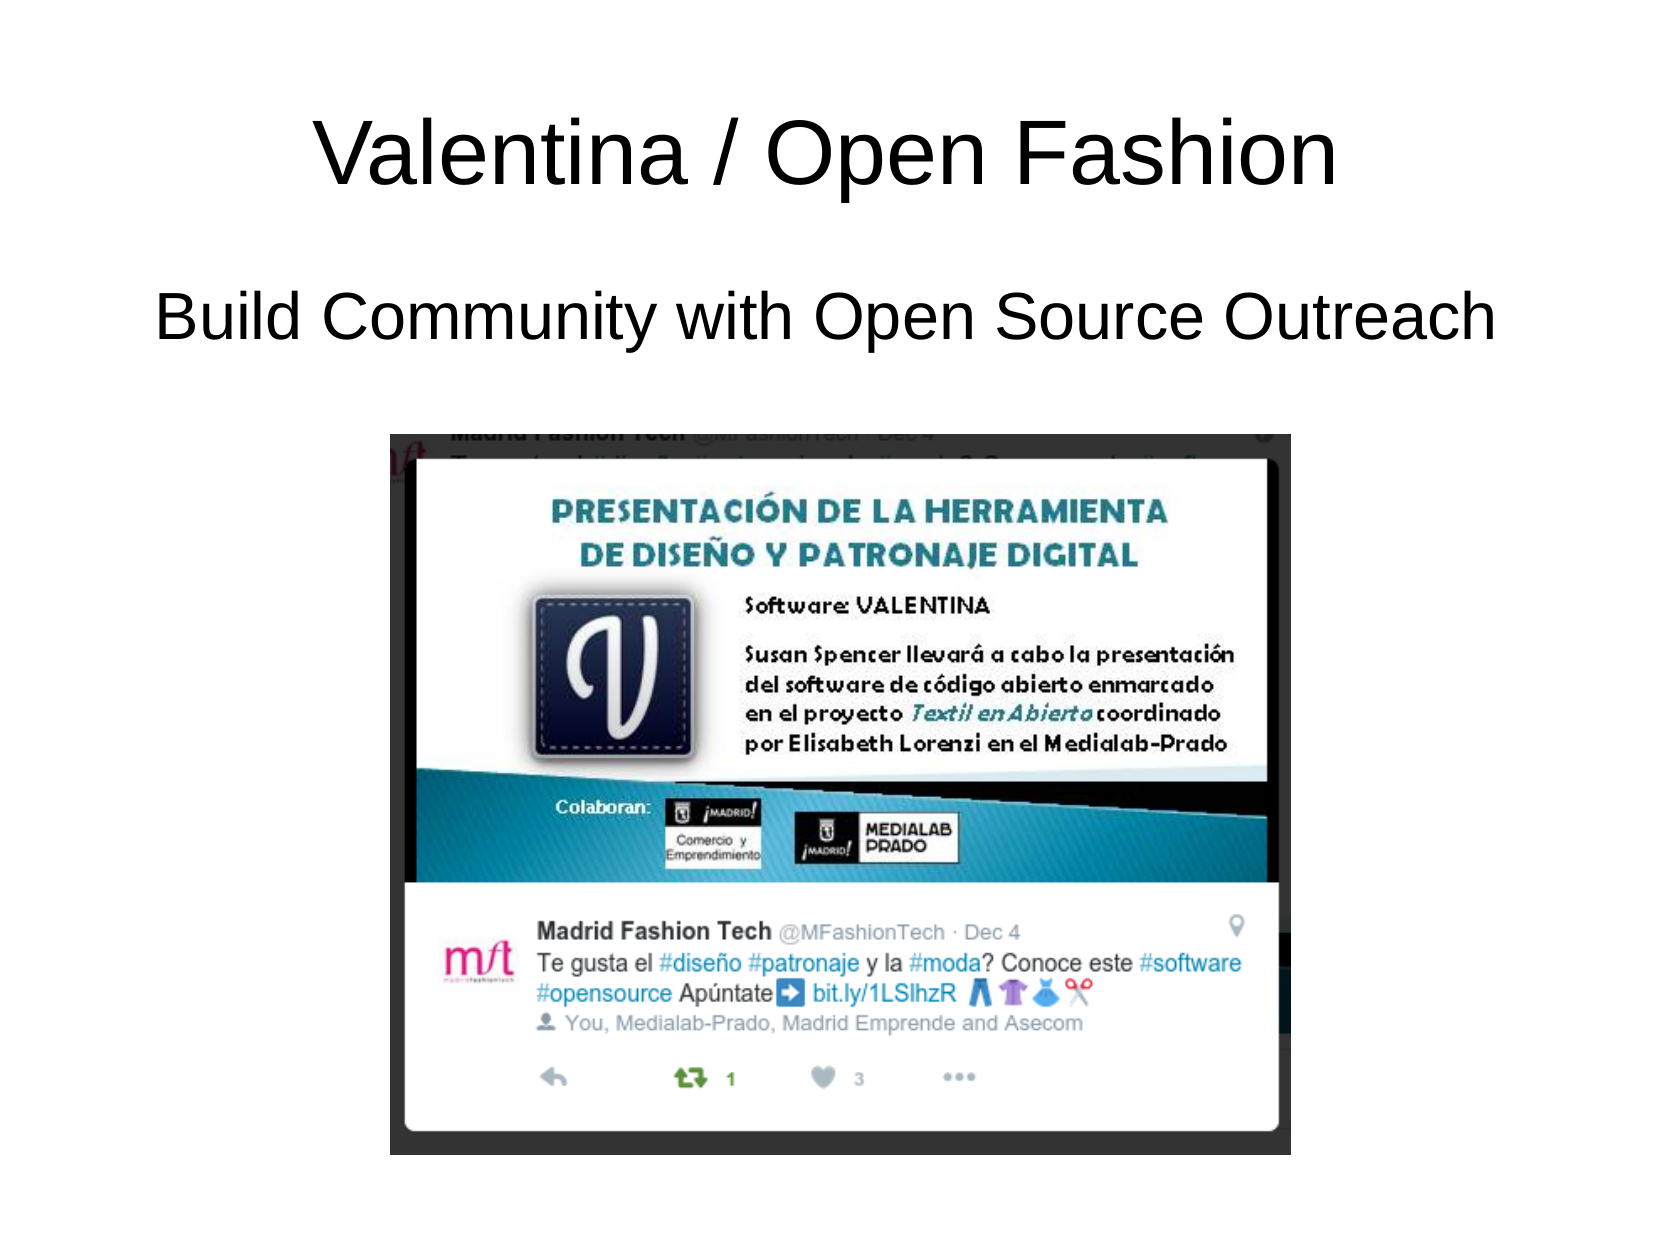

# Valentina / Open Fashion
Build Community with Open Source Outreach